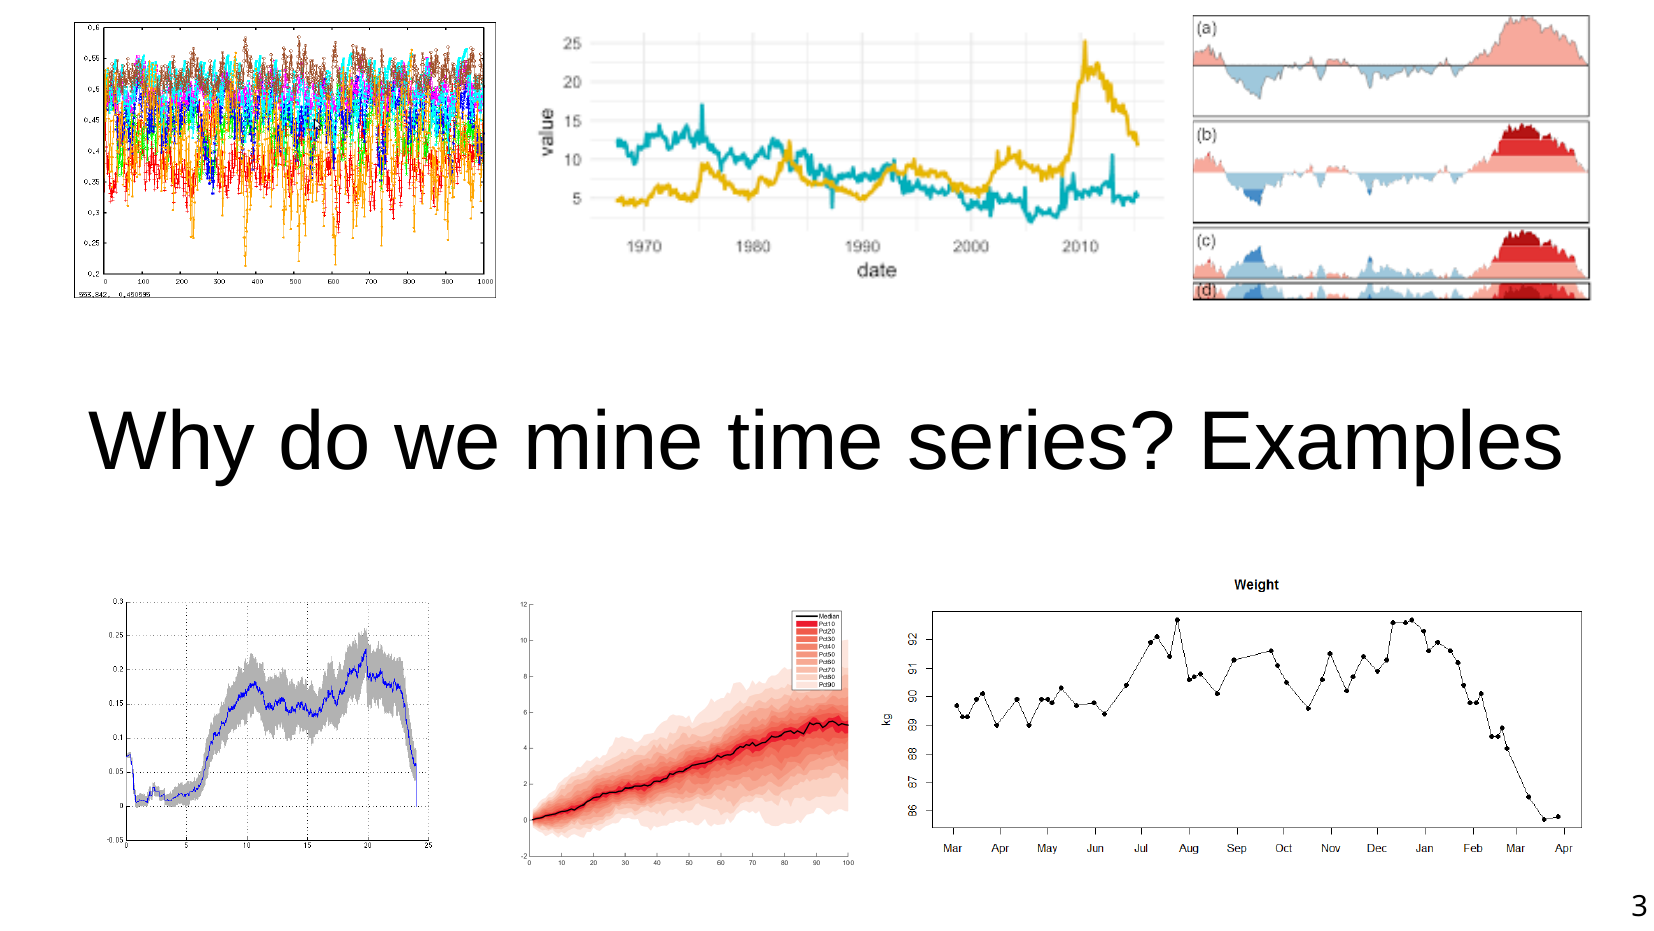

# Why do we mine time series? Examples
3